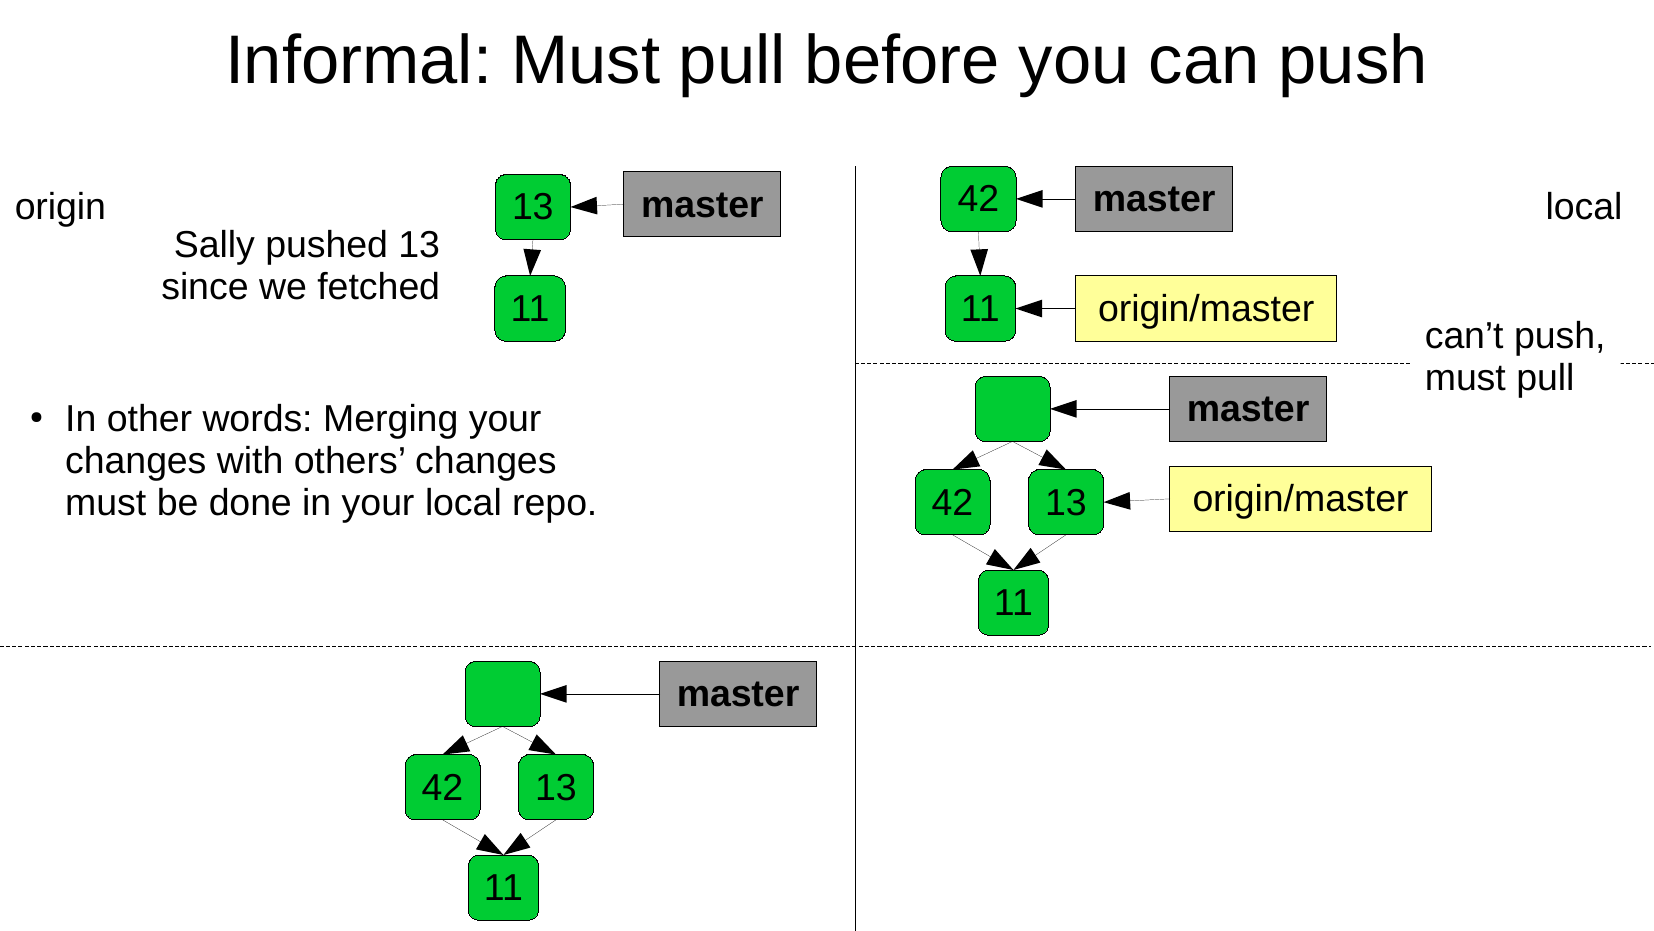

# Informal: Must pull before you can push
42
master
master
13
origin
local
Sally pushed 13
since we fetched
11
11
origin/master
can’t push,
must pull
master
In other words: Merging your changes with others’ changes
must be done in your local repo.
origin/master
42
13
11
master
42
13
11